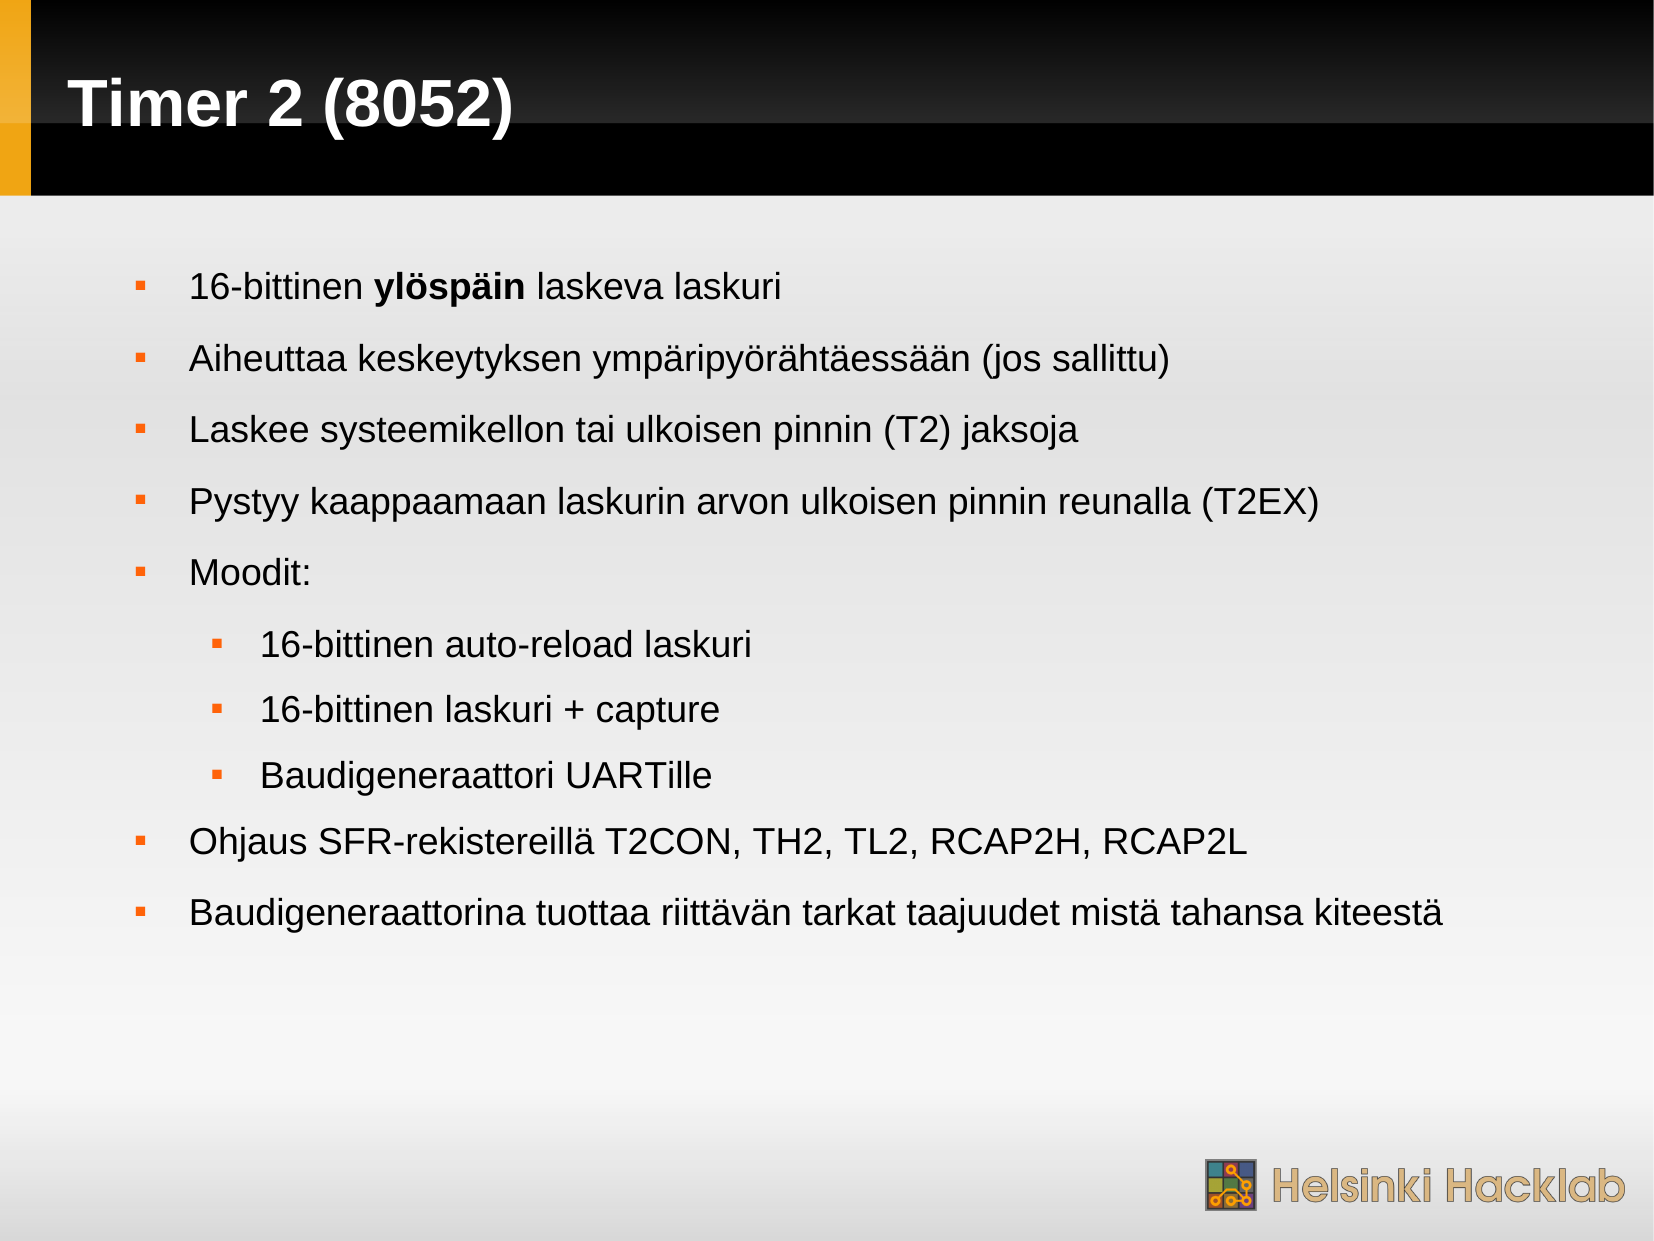

# Timer 2 (8052)
16-bittinen ylöspäin laskeva laskuri
Aiheuttaa keskeytyksen ympäripyörähtäessään (jos sallittu)
Laskee systeemikellon tai ulkoisen pinnin (T2) jaksoja
Pystyy kaappaamaan laskurin arvon ulkoisen pinnin reunalla (T2EX)
Moodit:
16-bittinen auto-reload laskuri
16-bittinen laskuri + capture
Baudigeneraattori UARTille
Ohjaus SFR-rekistereillä T2CON, TH2, TL2, RCAP2H, RCAP2L
Baudigeneraattorina tuottaa riittävän tarkat taajuudet mistä tahansa kiteestä